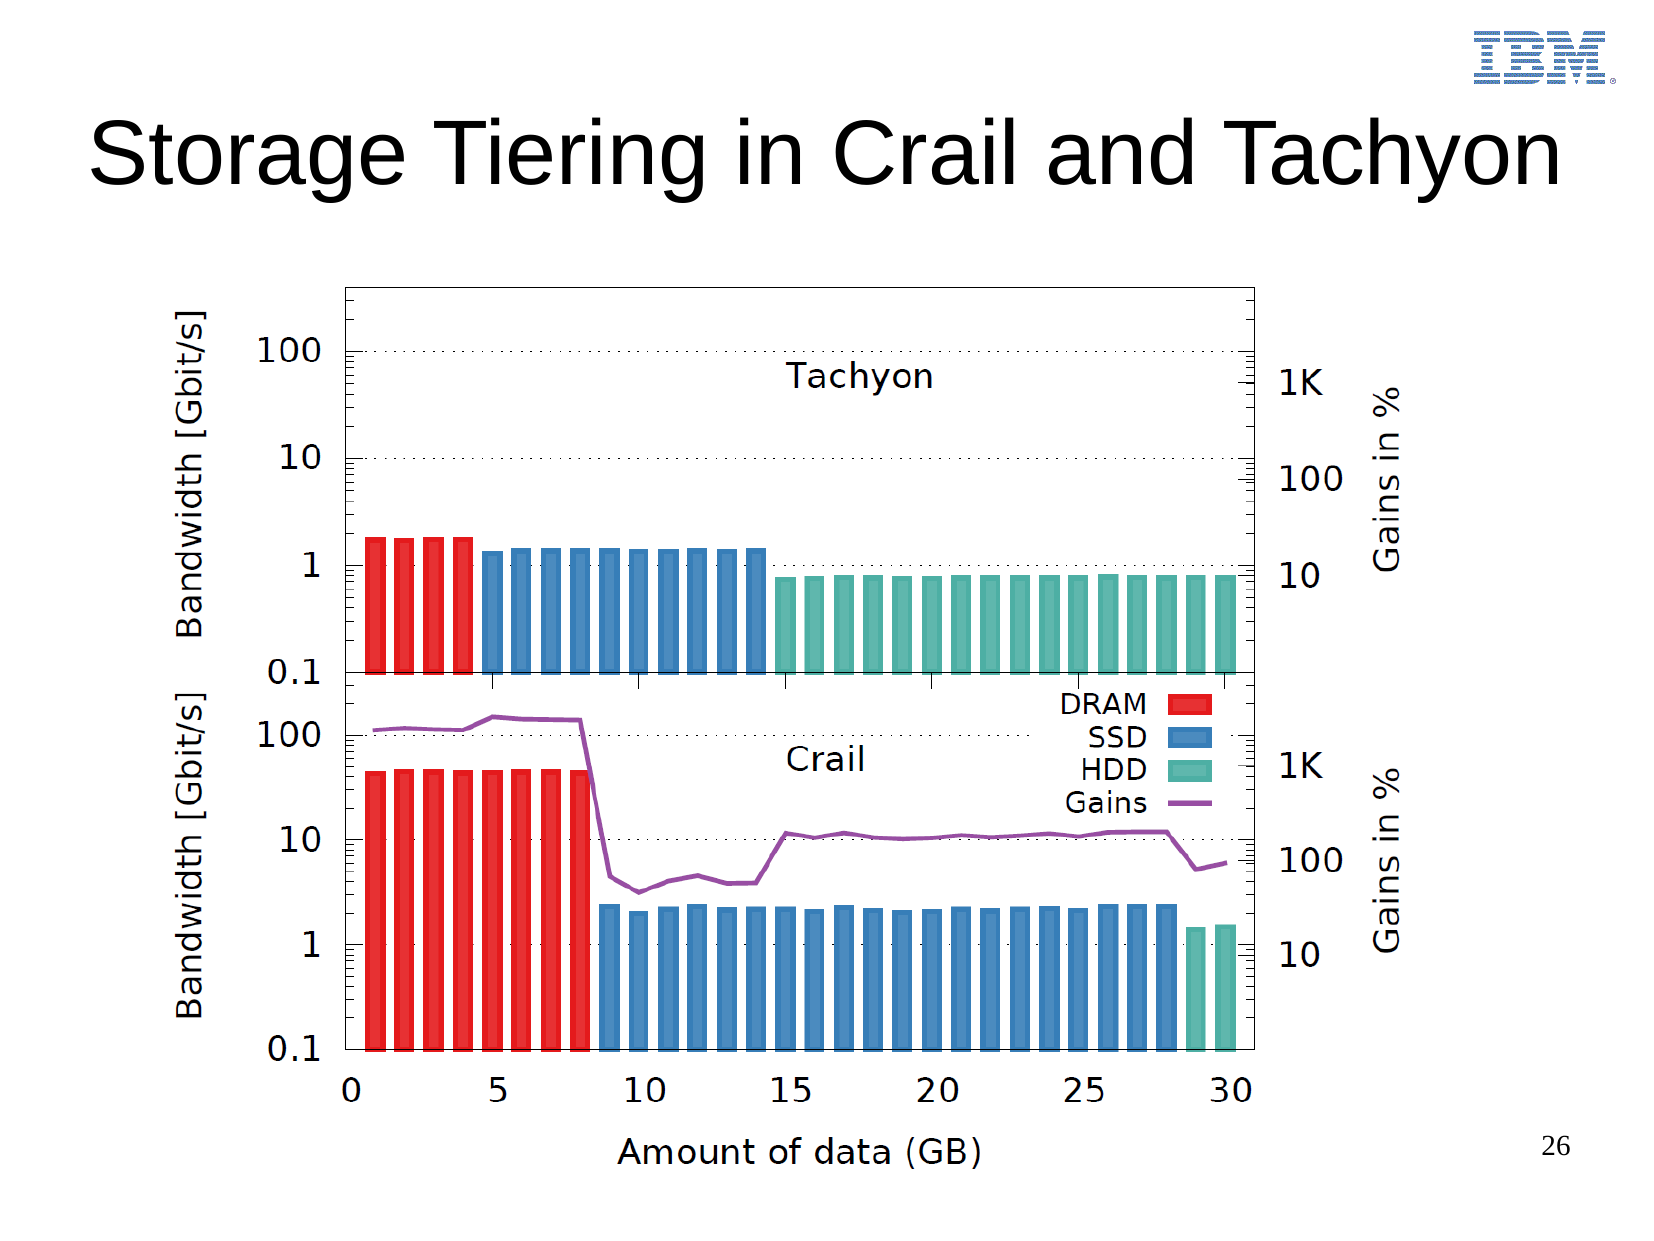

# Storage Tiering in Crail and Tachyon
26